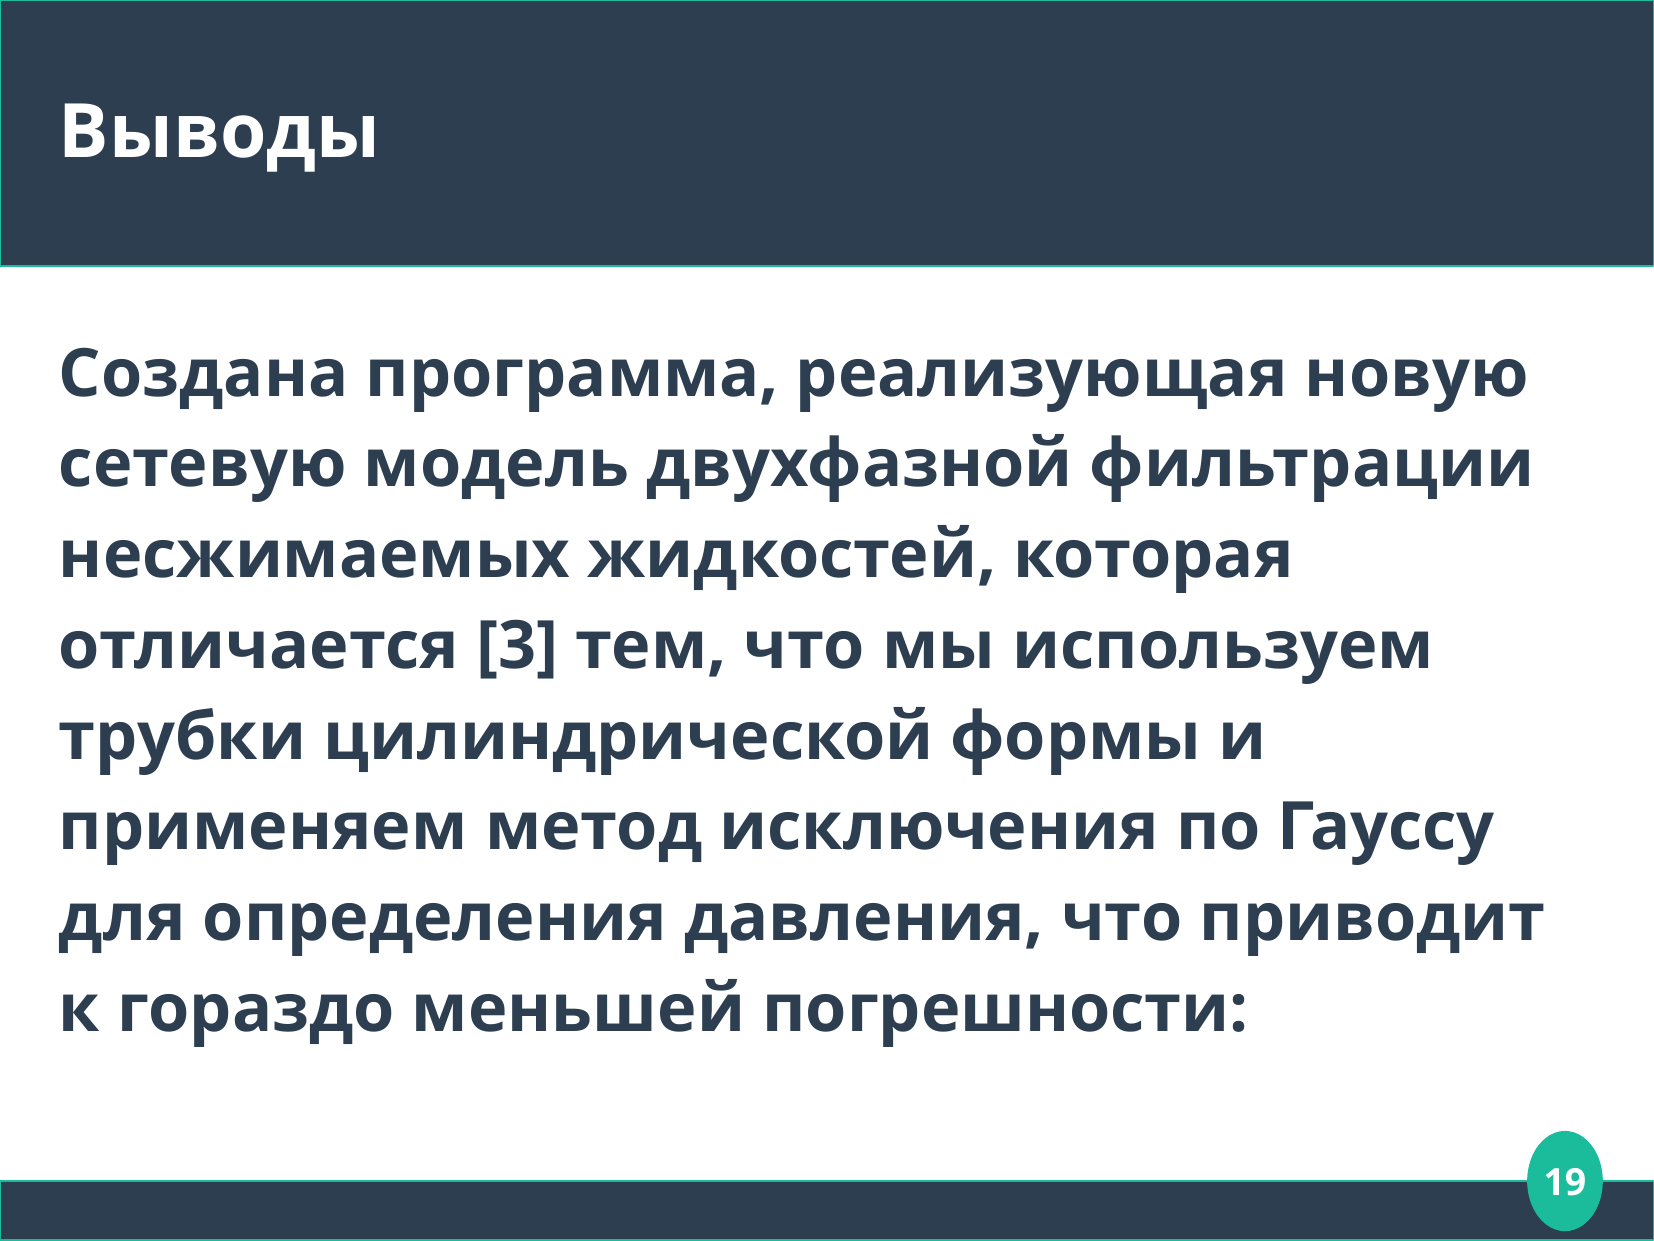

# Выводы
Создана программа, реализующая новую сетевую модель двухфазной фильтрации несжимаемых жидкостей, которая отличается [3] тем, что мы используем трубки цилиндрической формы и применяем метод исключения по Гауссу для определения давления, что приводит к гораздо меньшей погрешности:
19